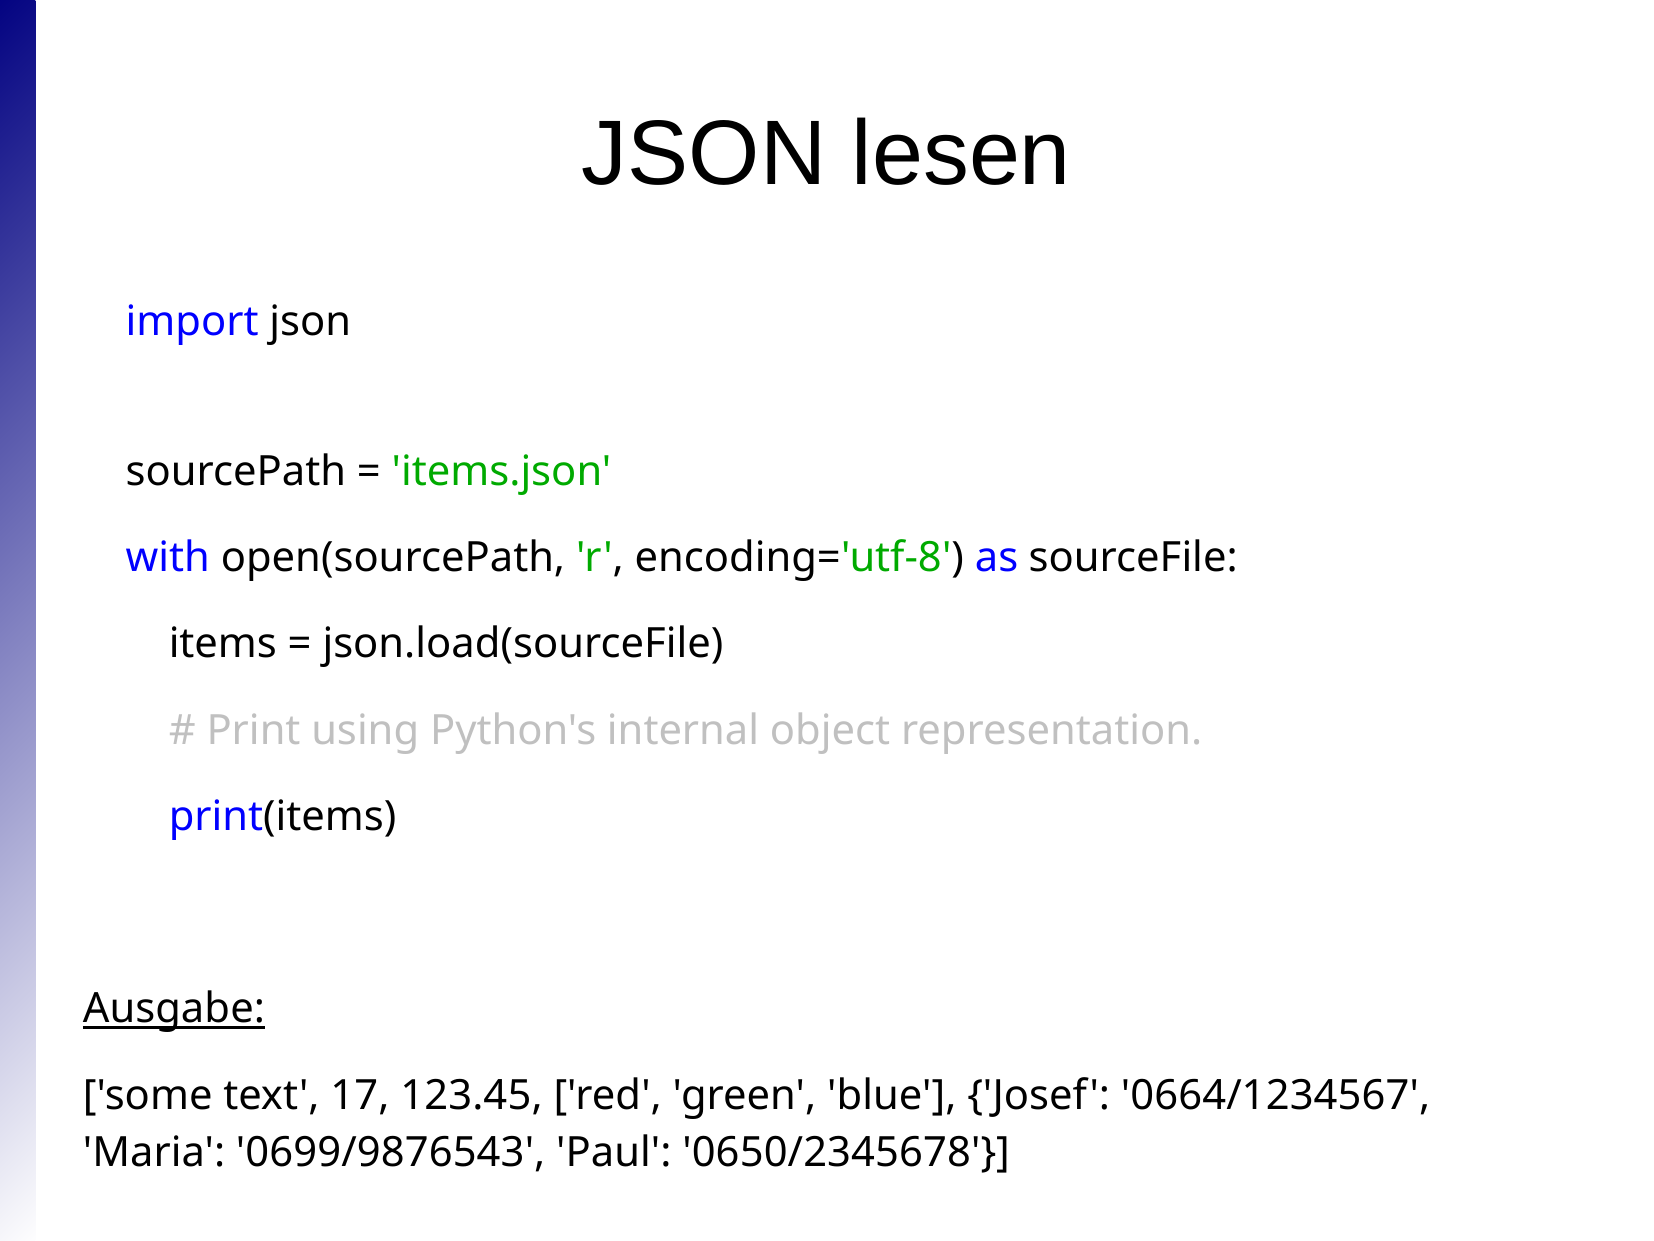

# JSON lesen
 import json
 sourcePath = 'items.json'
 with open(sourcePath, 'r', encoding='utf-8') as sourceFile:
 items = json.load(sourceFile)
 # Print using Python's internal object representation.
 print(items)
Ausgabe:
['some text', 17, 123.45, ['red', 'green', 'blue'], {'Josef': '0664/1234567', 'Maria': '0699/9876543', 'Paul': '0650/2345678'}]